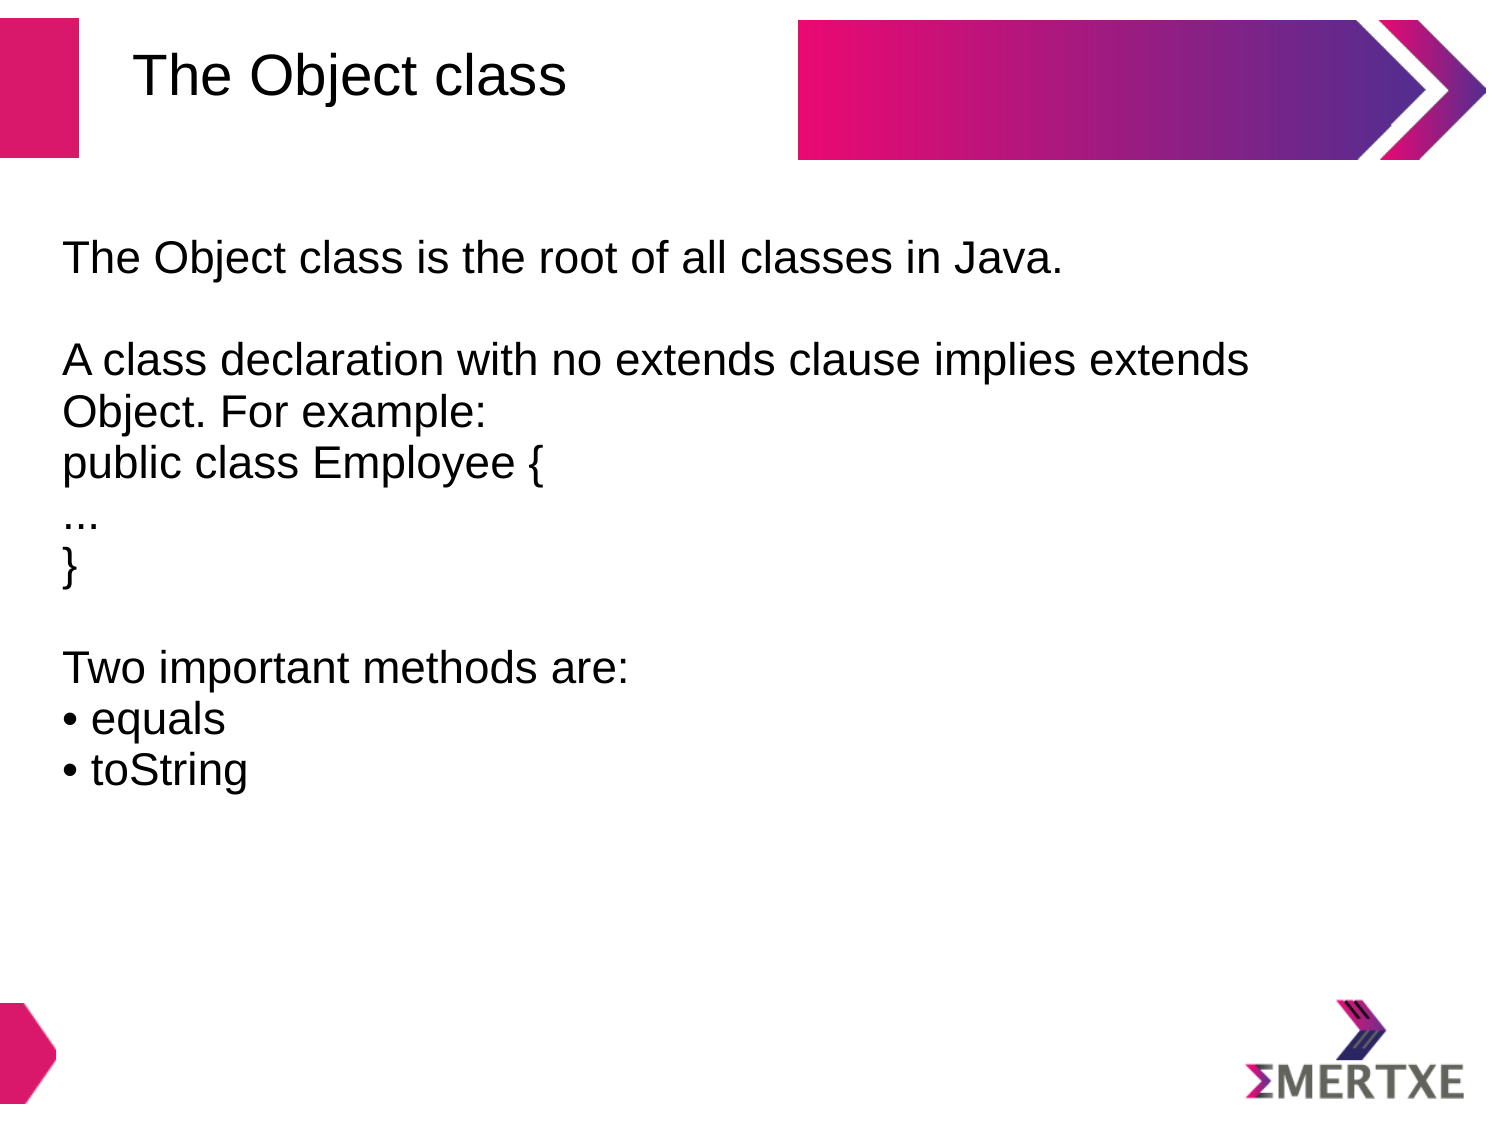

The Object class
The Object class is the root of all classes in Java.
A class declaration with no extends clause implies extends Object. For example:
public class Employee {
...
}
Two important methods are:
• equals
• toString